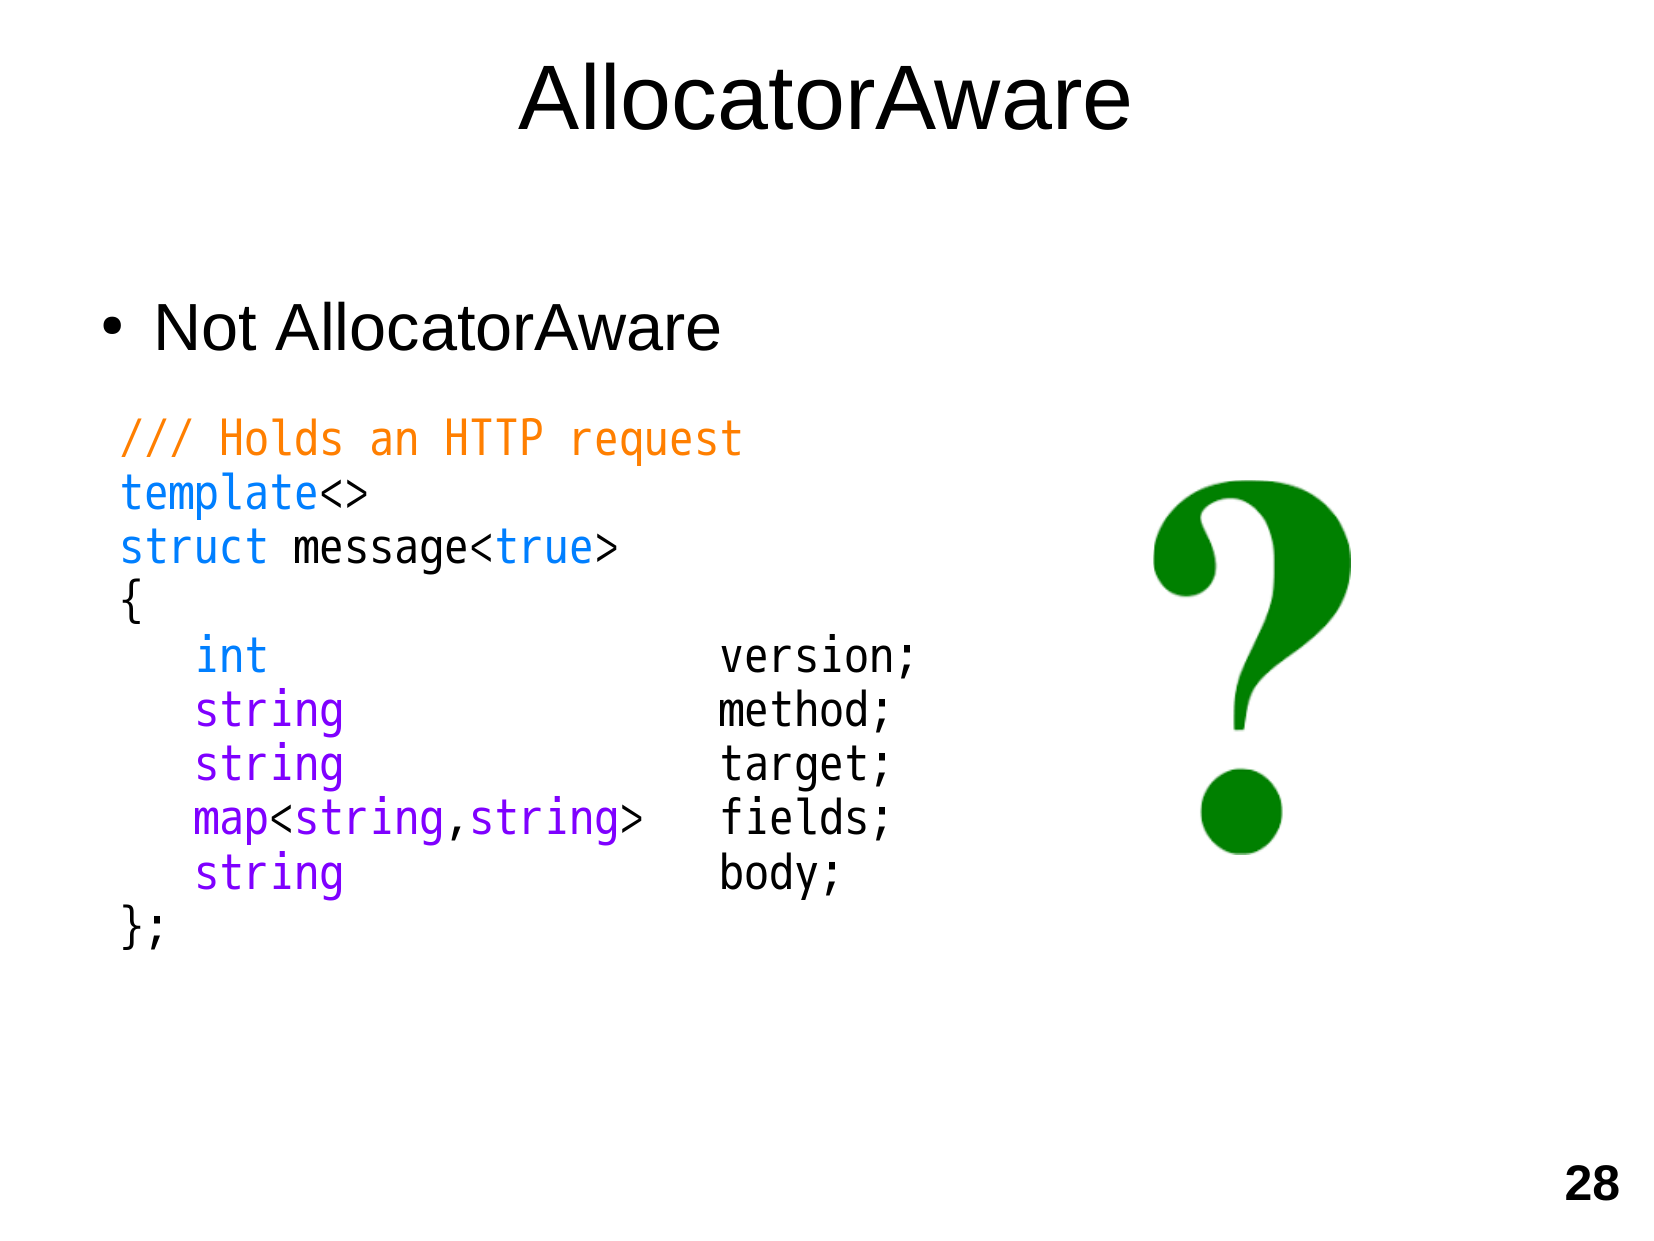

# AllocatorAware
Not AllocatorAware
/// Holds an HTTP request
template<>
struct message<true>
{
	int						version;
	string					method;
	string					target;
	map<string,string>		fields;
	string 					body;
};
28